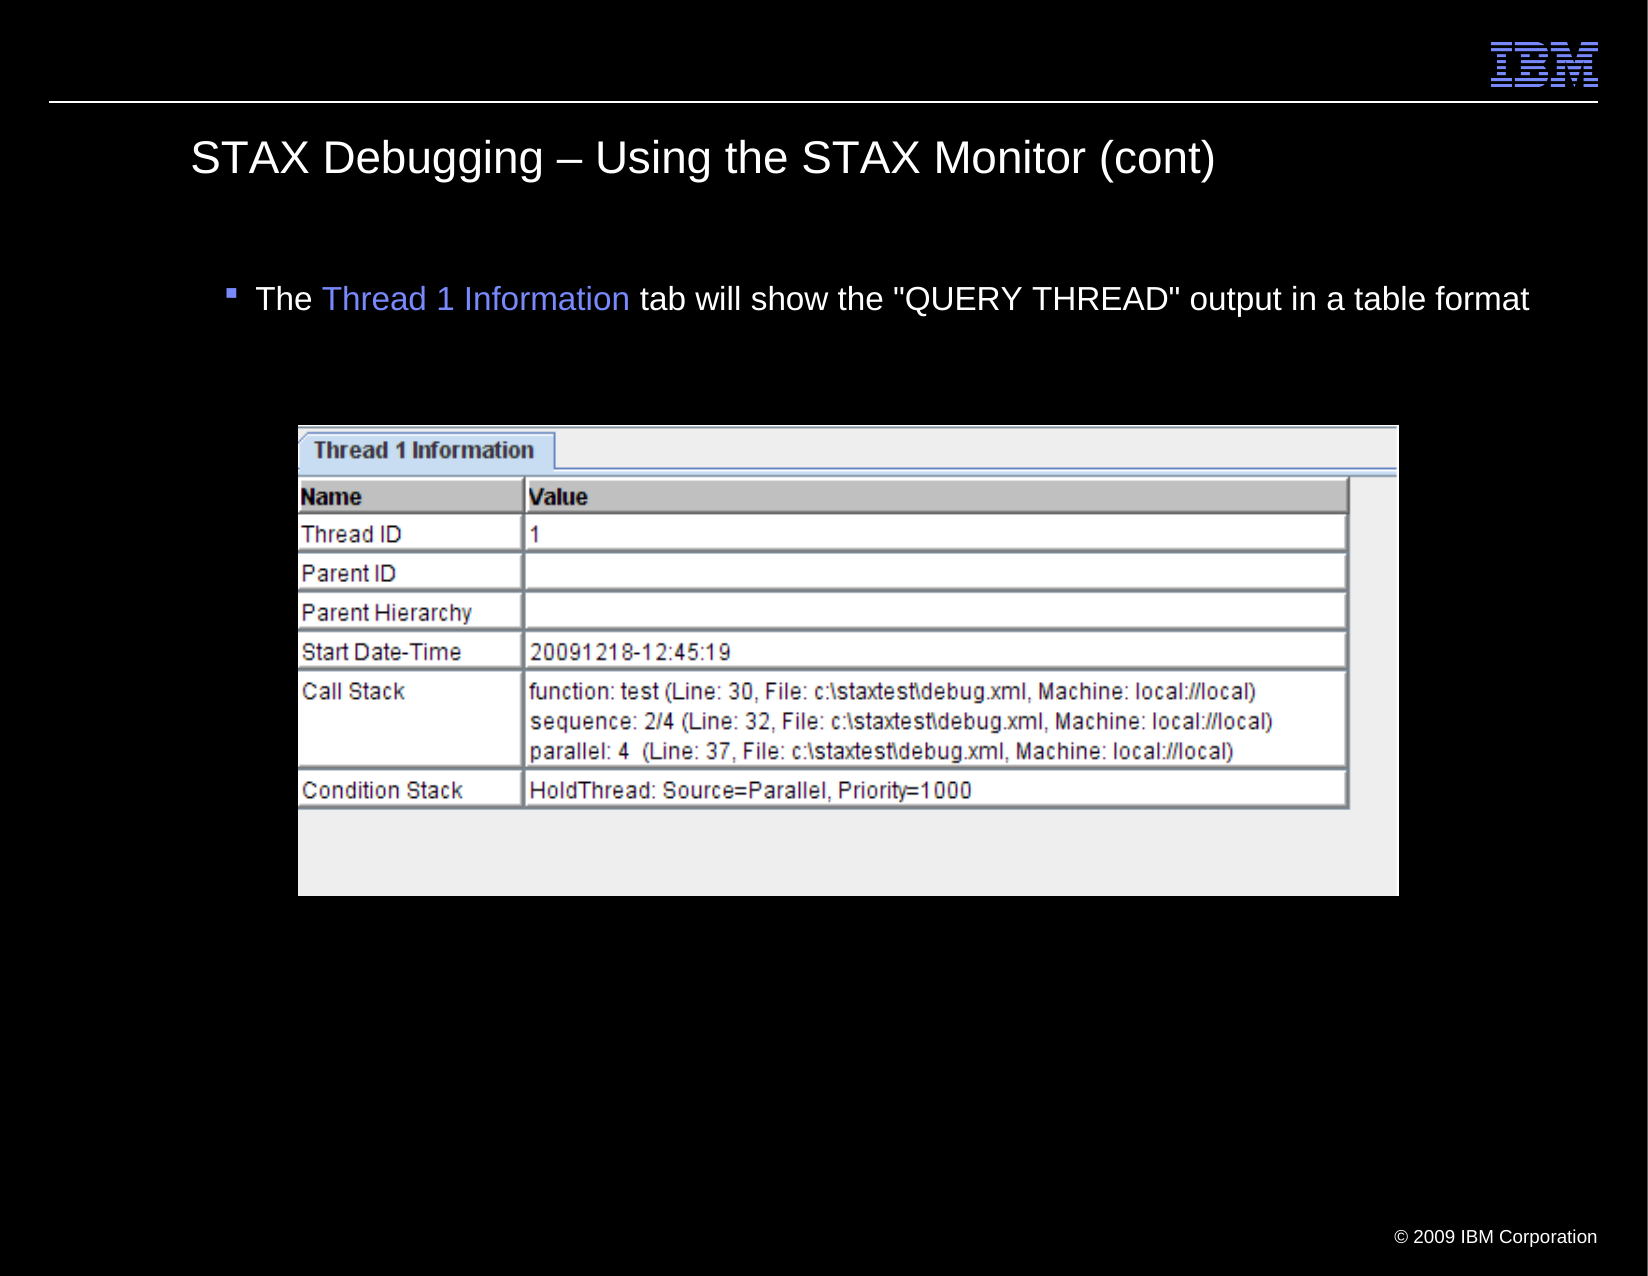

STAX Debugging – Using the STAX Monitor (cont)
# The Thread 1 Information tab will show the "QUERY THREAD" output in a table format